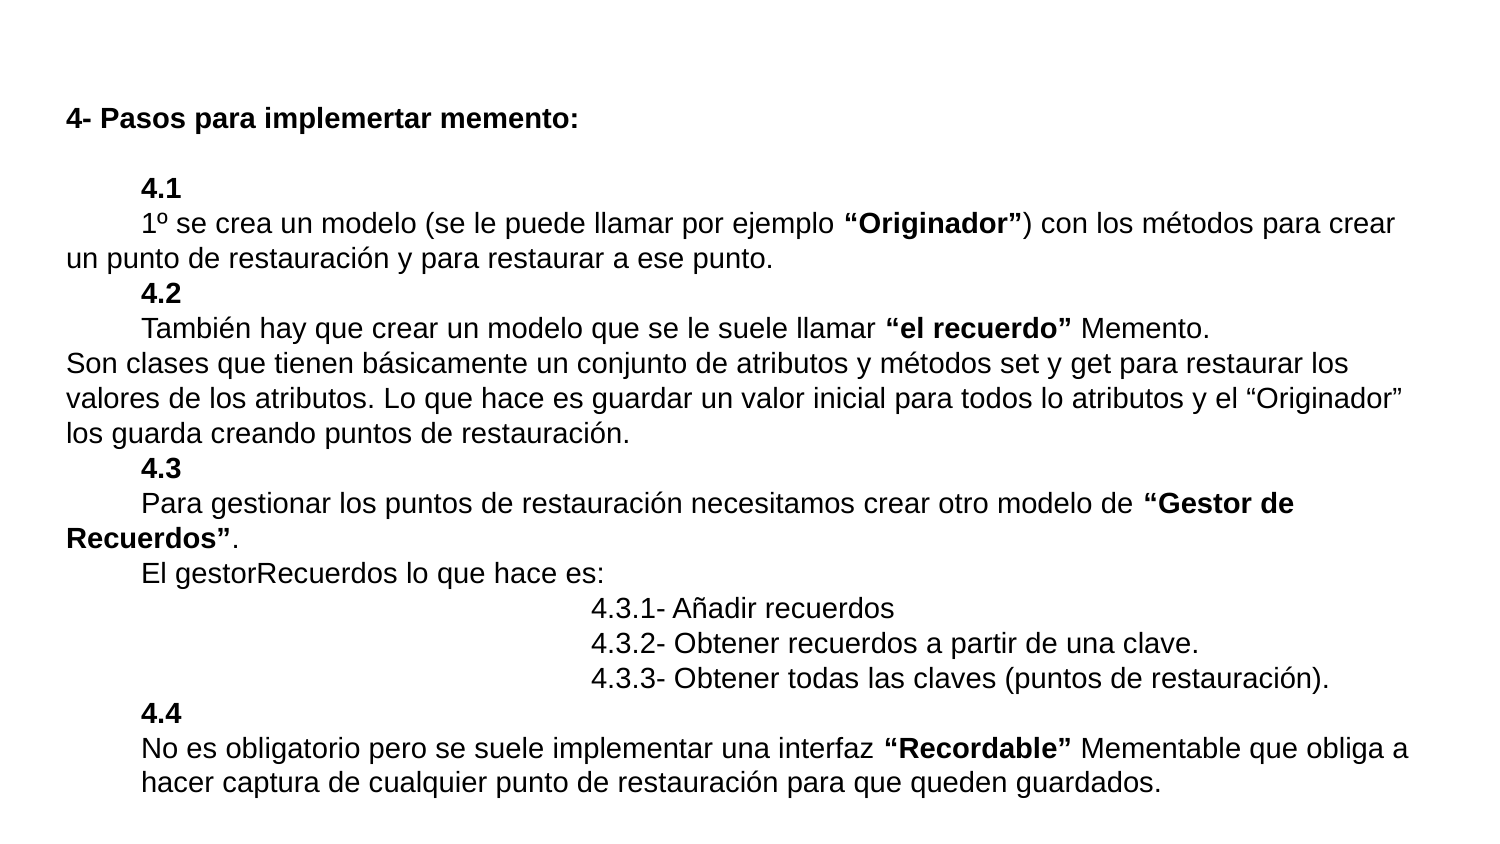

# 4- Pasos para implemertar memento:
4.1
1º se crea un modelo (se le puede llamar por ejemplo “Originador”) con los métodos para crear un punto de restauración y para restaurar a ese punto.
4.2
También hay que crear un modelo que se le suele llamar “el recuerdo” Memento.
Son clases que tienen básicamente un conjunto de atributos y métodos set y get para restaurar los valores de los atributos. Lo que hace es guardar un valor inicial para todos lo atributos y el “Originador” los guarda creando puntos de restauración.
4.3
Para gestionar los puntos de restauración necesitamos crear otro modelo de “Gestor de Recuerdos”.
El gestorRecuerdos lo que hace es:
4.3.1- Añadir recuerdos
4.3.2- Obtener recuerdos a partir de una clave.
4.3.3- Obtener todas las claves (puntos de restauración).
	4.4
No es obligatorio pero se suele implementar una interfaz “Recordable” Mementable que obliga a hacer captura de cualquier punto de restauración para que queden guardados.